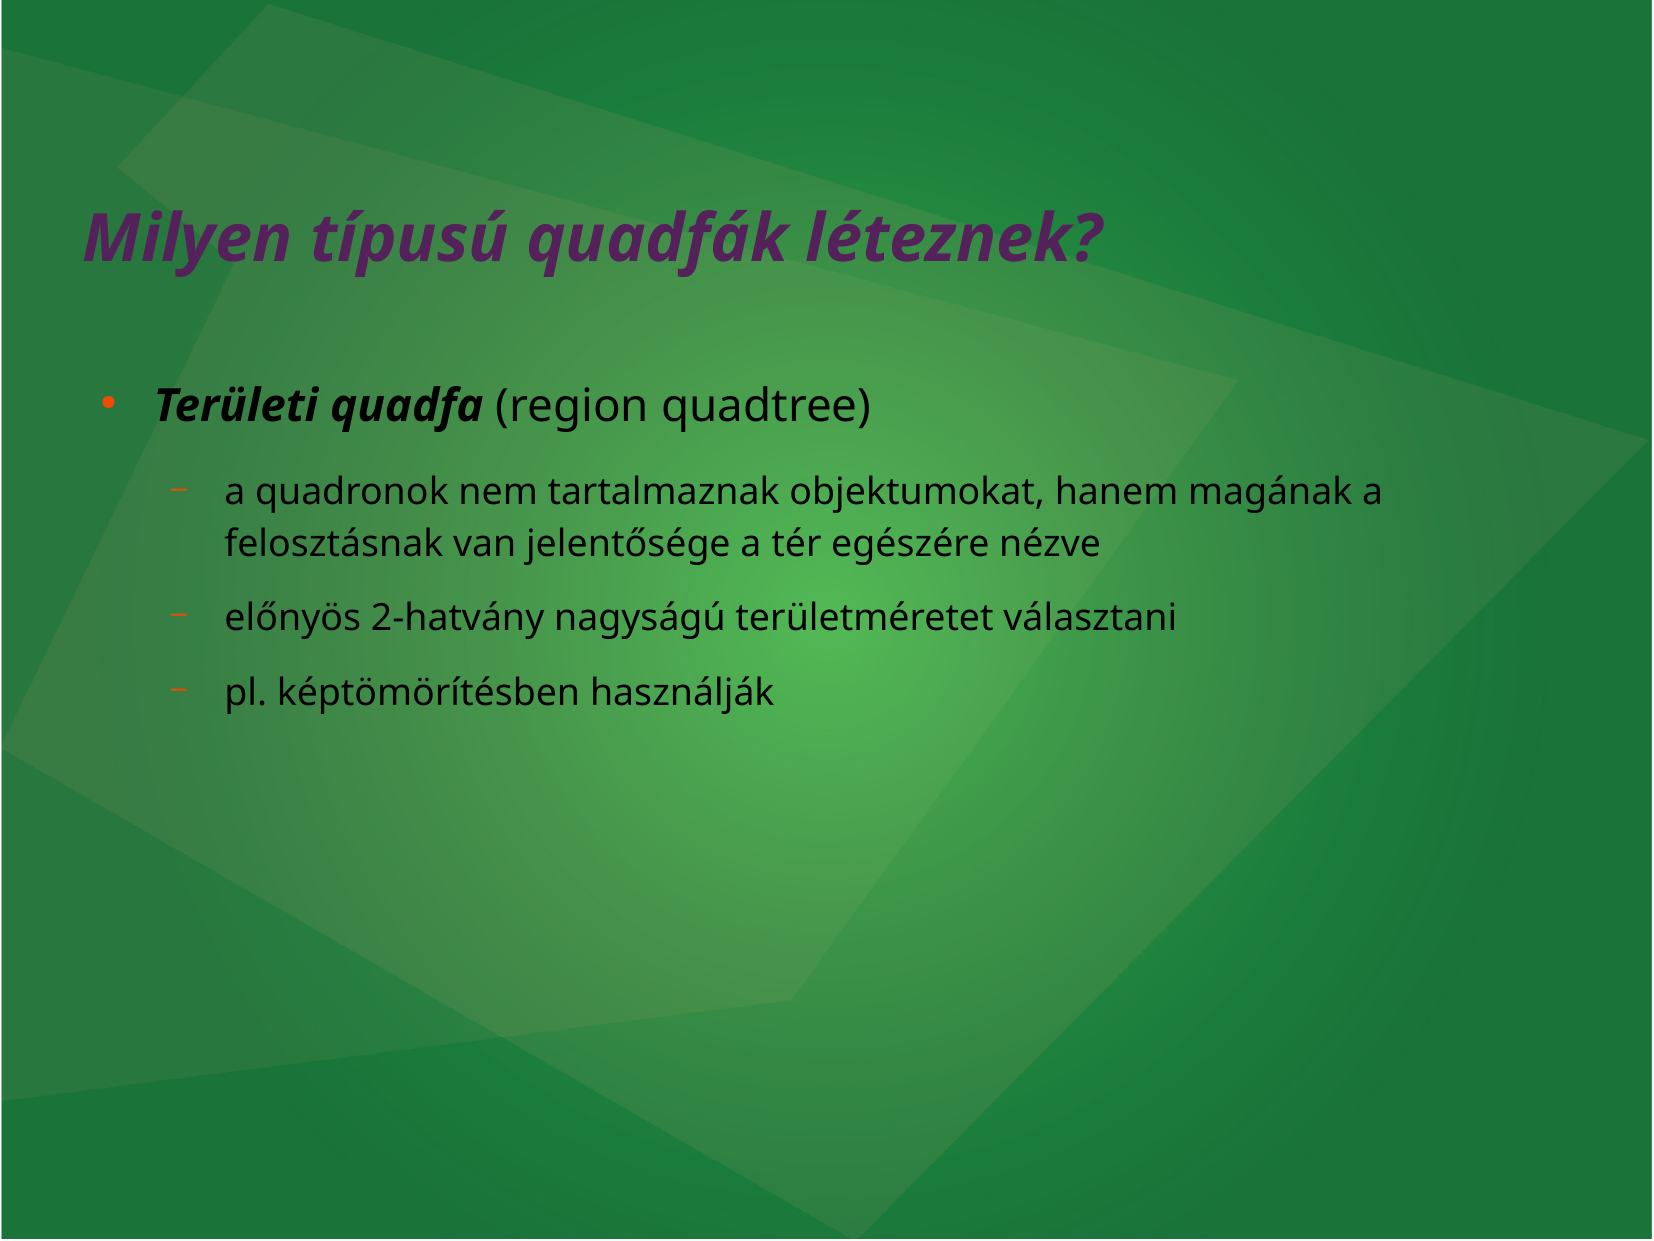

# Milyen típusú quadfák léteznek?
Területi quadfa (region quadtree)
a quadronok nem tartalmaznak objektumokat, hanem magának a felosztásnak van jelentősége a tér egészére nézve
előnyös 2-hatvány nagyságú területméretet választani
pl. képtömörítésben használják